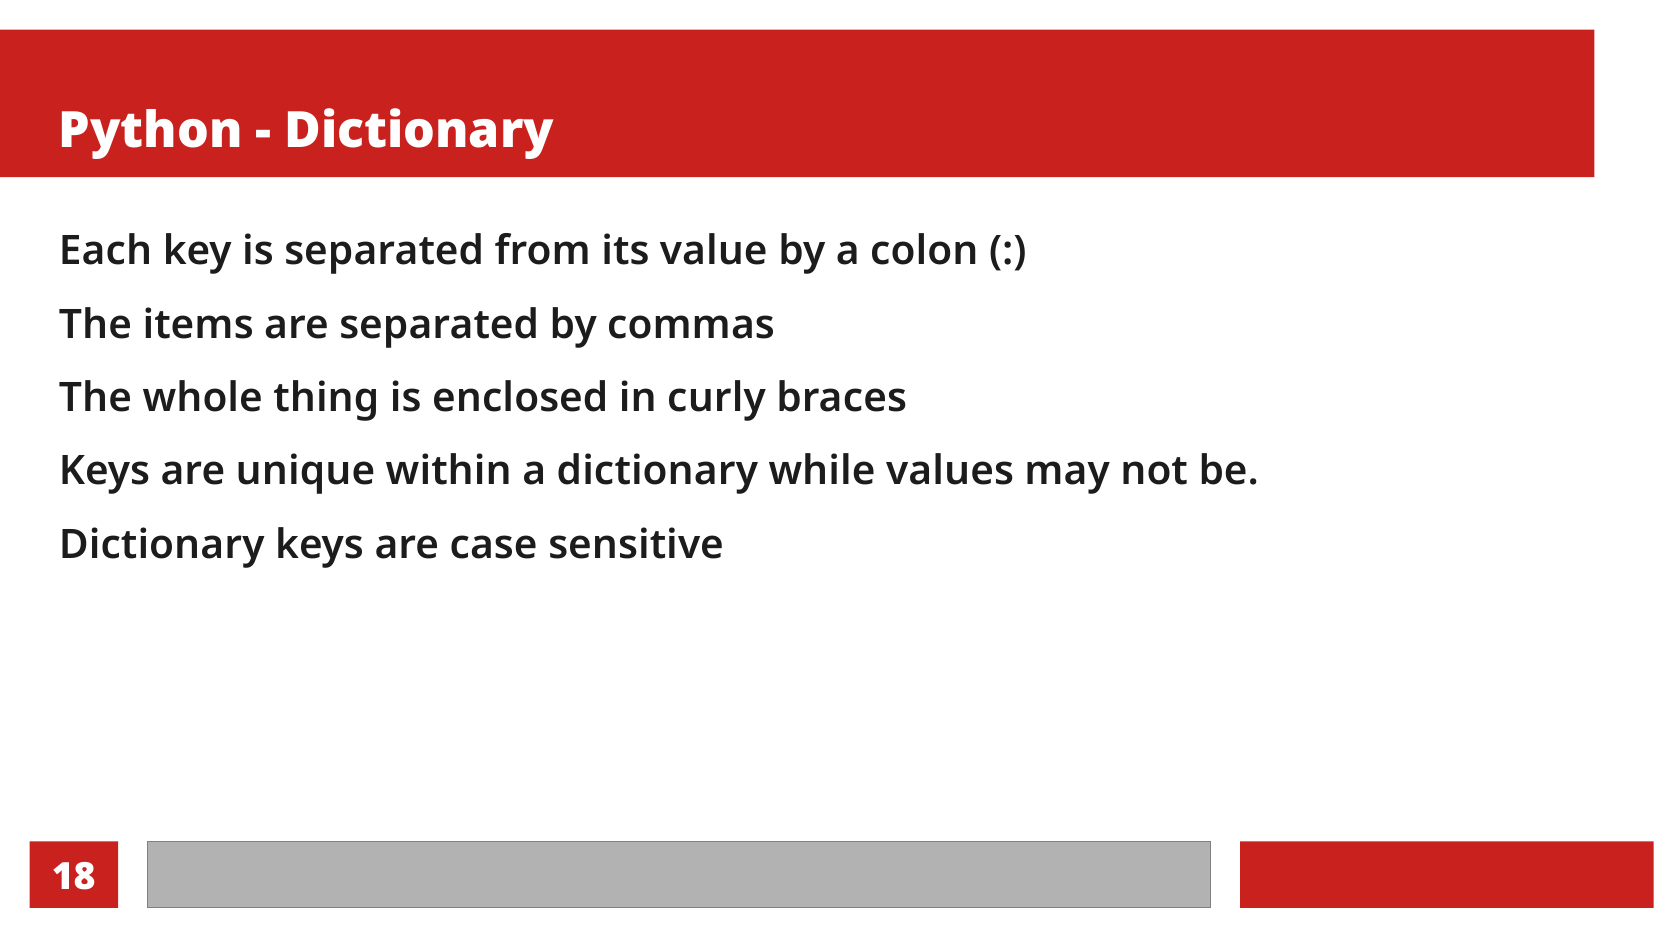

# Python - Dictionary
Each key is separated from its value by a colon (:)
The items are separated by commas
The whole thing is enclosed in curly braces
Keys are unique within a dictionary while values may not be.
Dictionary keys are case sensitive
18